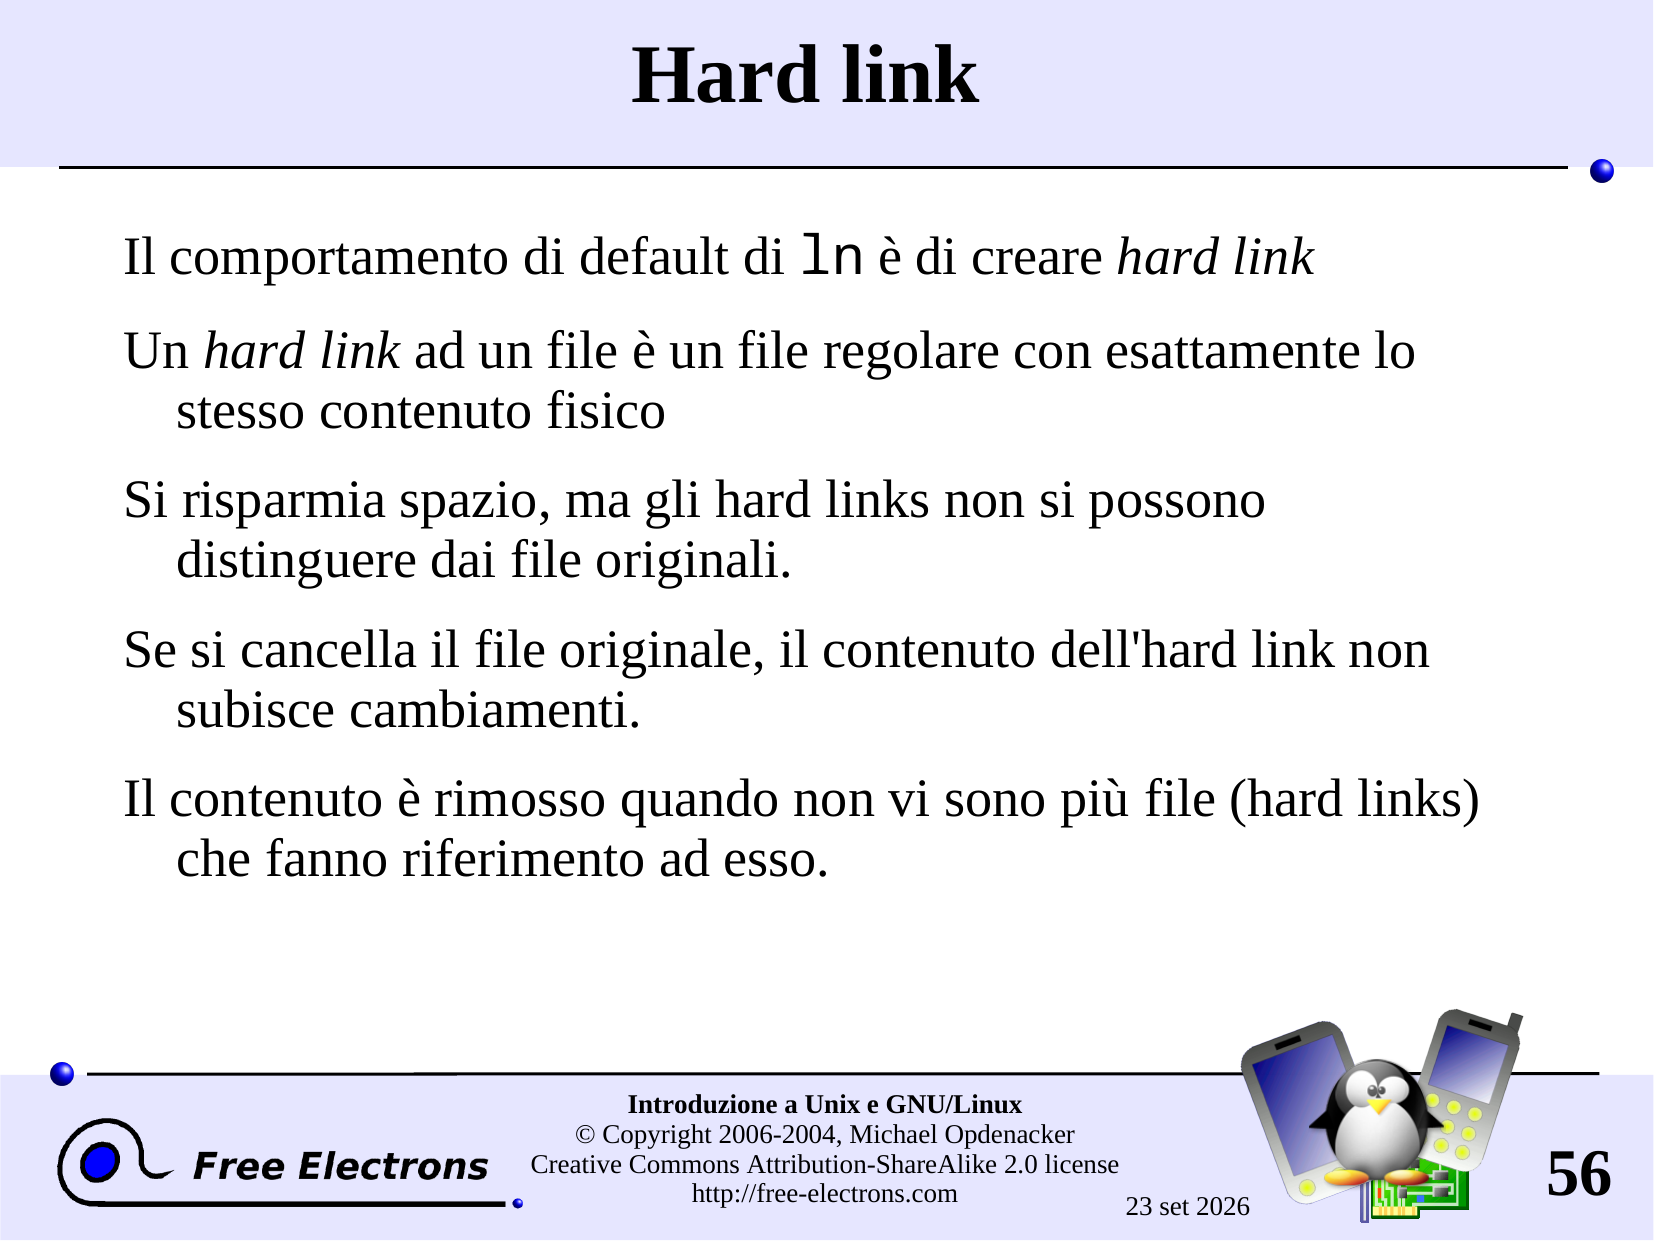

# Hard link
Il comportamento di default di ln è di creare hard link
Un hard link ad un file è un file regolare con esattamente lo stesso contenuto fisico
Si risparmia spazio, ma gli hard links non si possono distinguere dai file originali.
Se si cancella il file originale, il contenuto dell'hard link non subisce cambiamenti.
Il contenuto è rimosso quando non vi sono più file (hard links) che fanno riferimento ad esso.